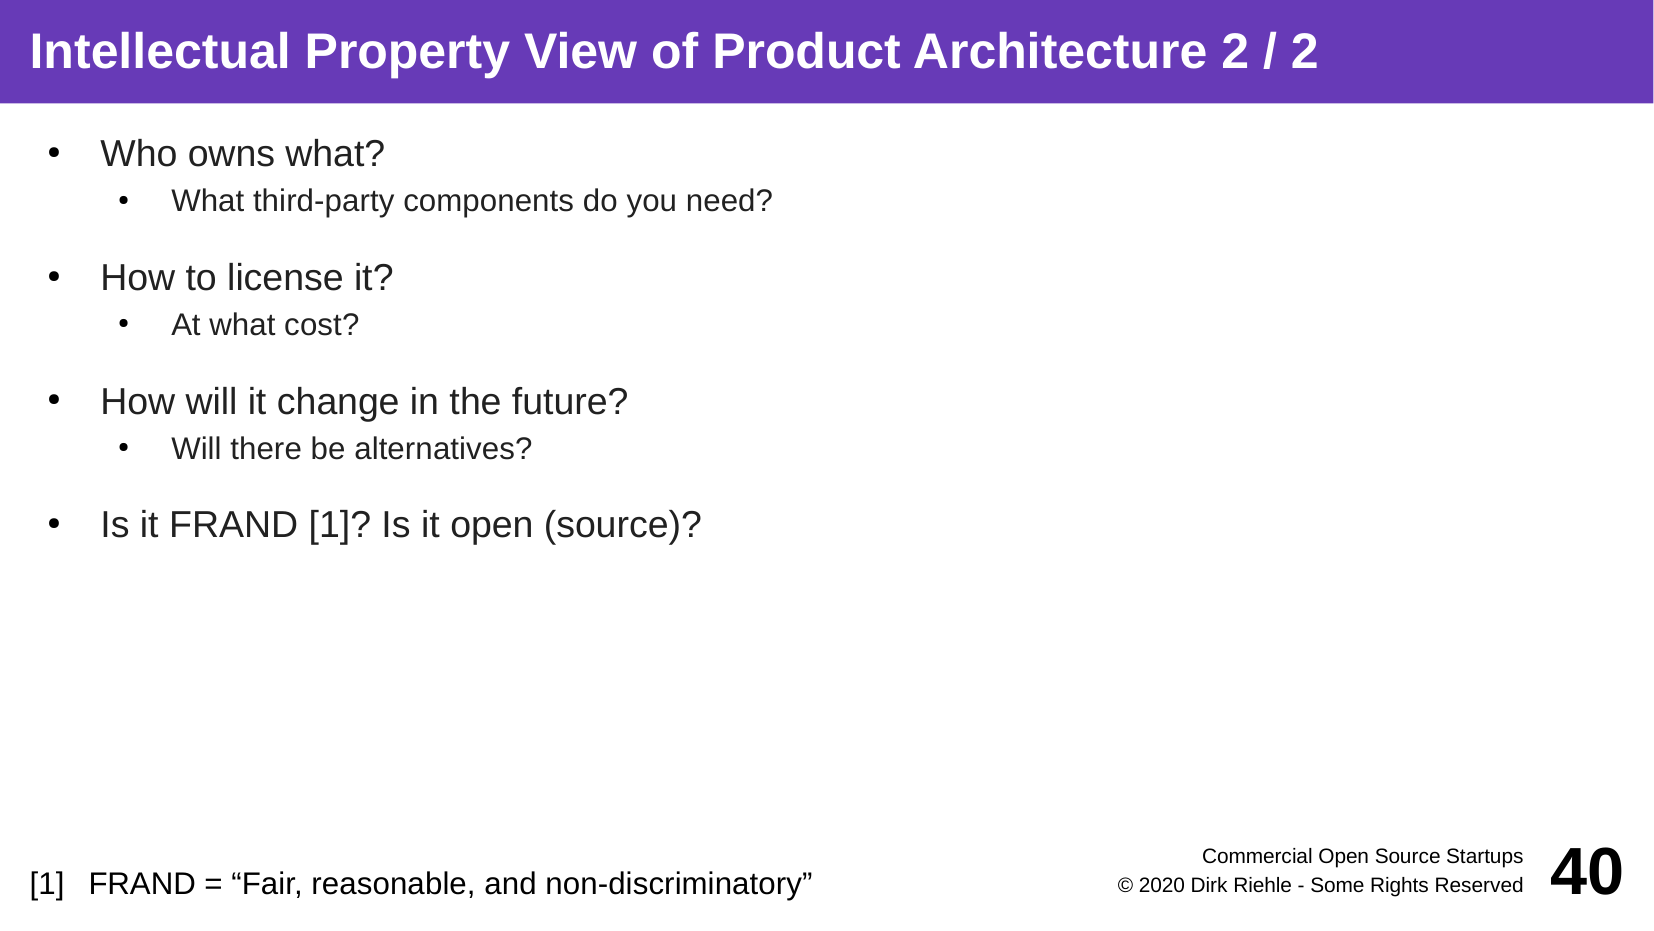

# Intellectual Property View of Product Architecture 2 / 2
Who owns what?
What third-party components do you need?
How to license it?
At what cost?
How will it change in the future?
Will there be alternatives?
Is it FRAND [1]? Is it open (source)?
[1]	FRAND = “Fair, reasonable, and non-discriminatory”
Commercial Open Source Startups
40
© 2020 Dirk Riehle - Some Rights Reserved